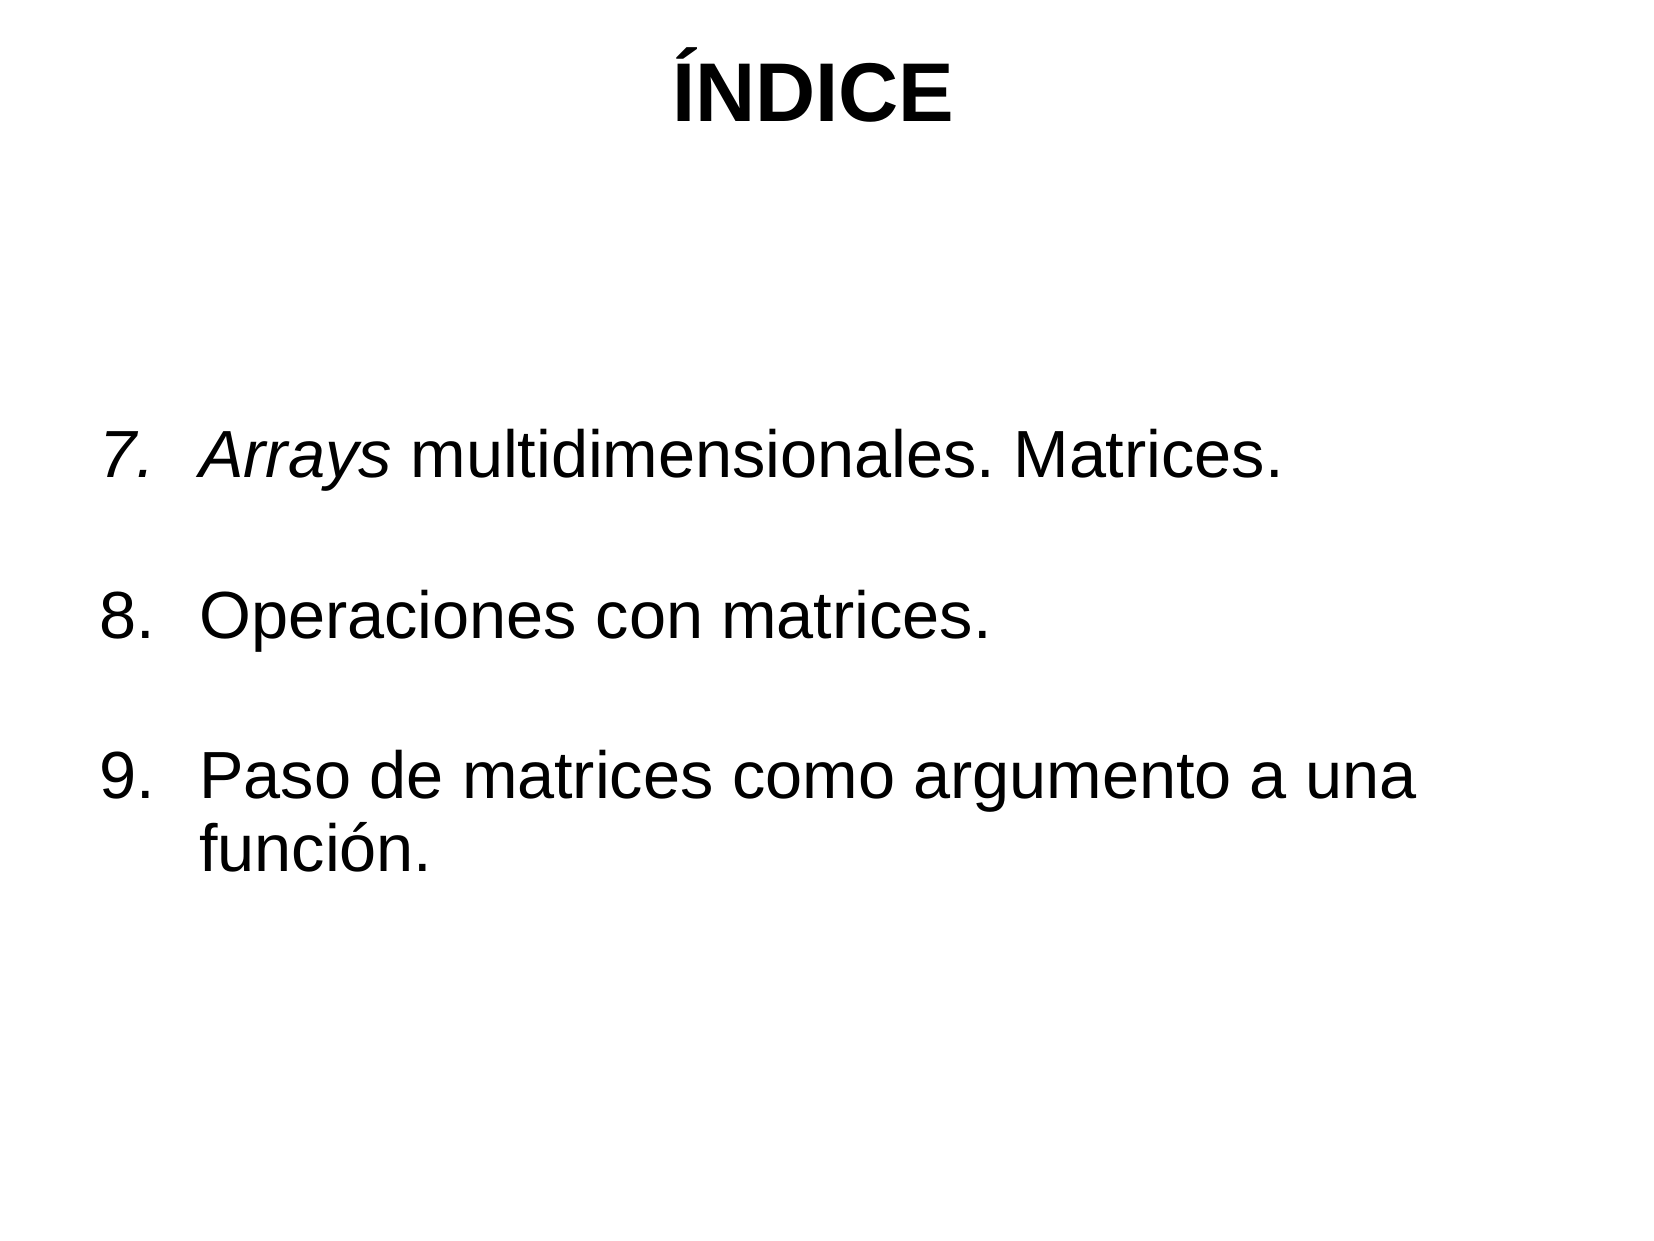

ÍNDICE
Arrays multidimensionales. Matrices.
Operaciones con matrices.
Paso de matrices como argumento a una función.